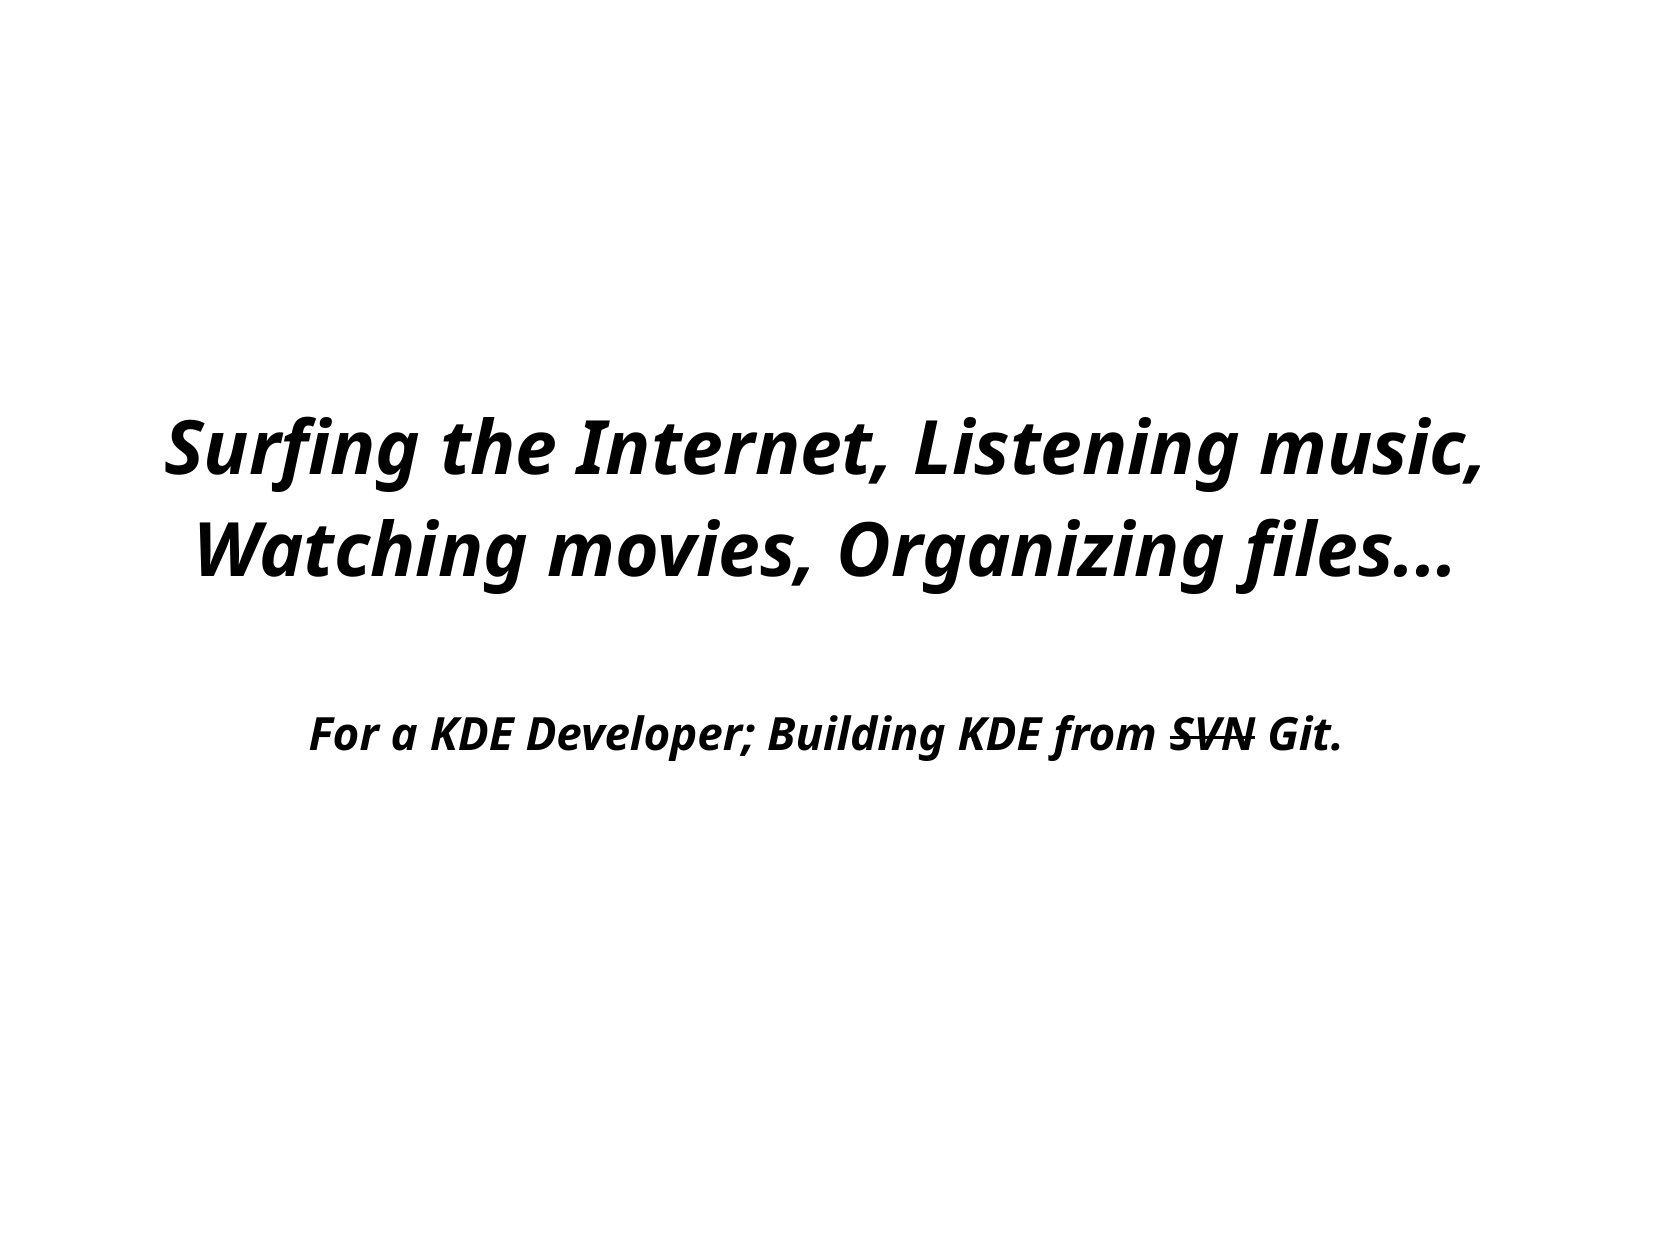

# Surfing the Internet, Listening music, Watching movies, Organizing files...
For a KDE Developer; Building KDE from SVN Git.